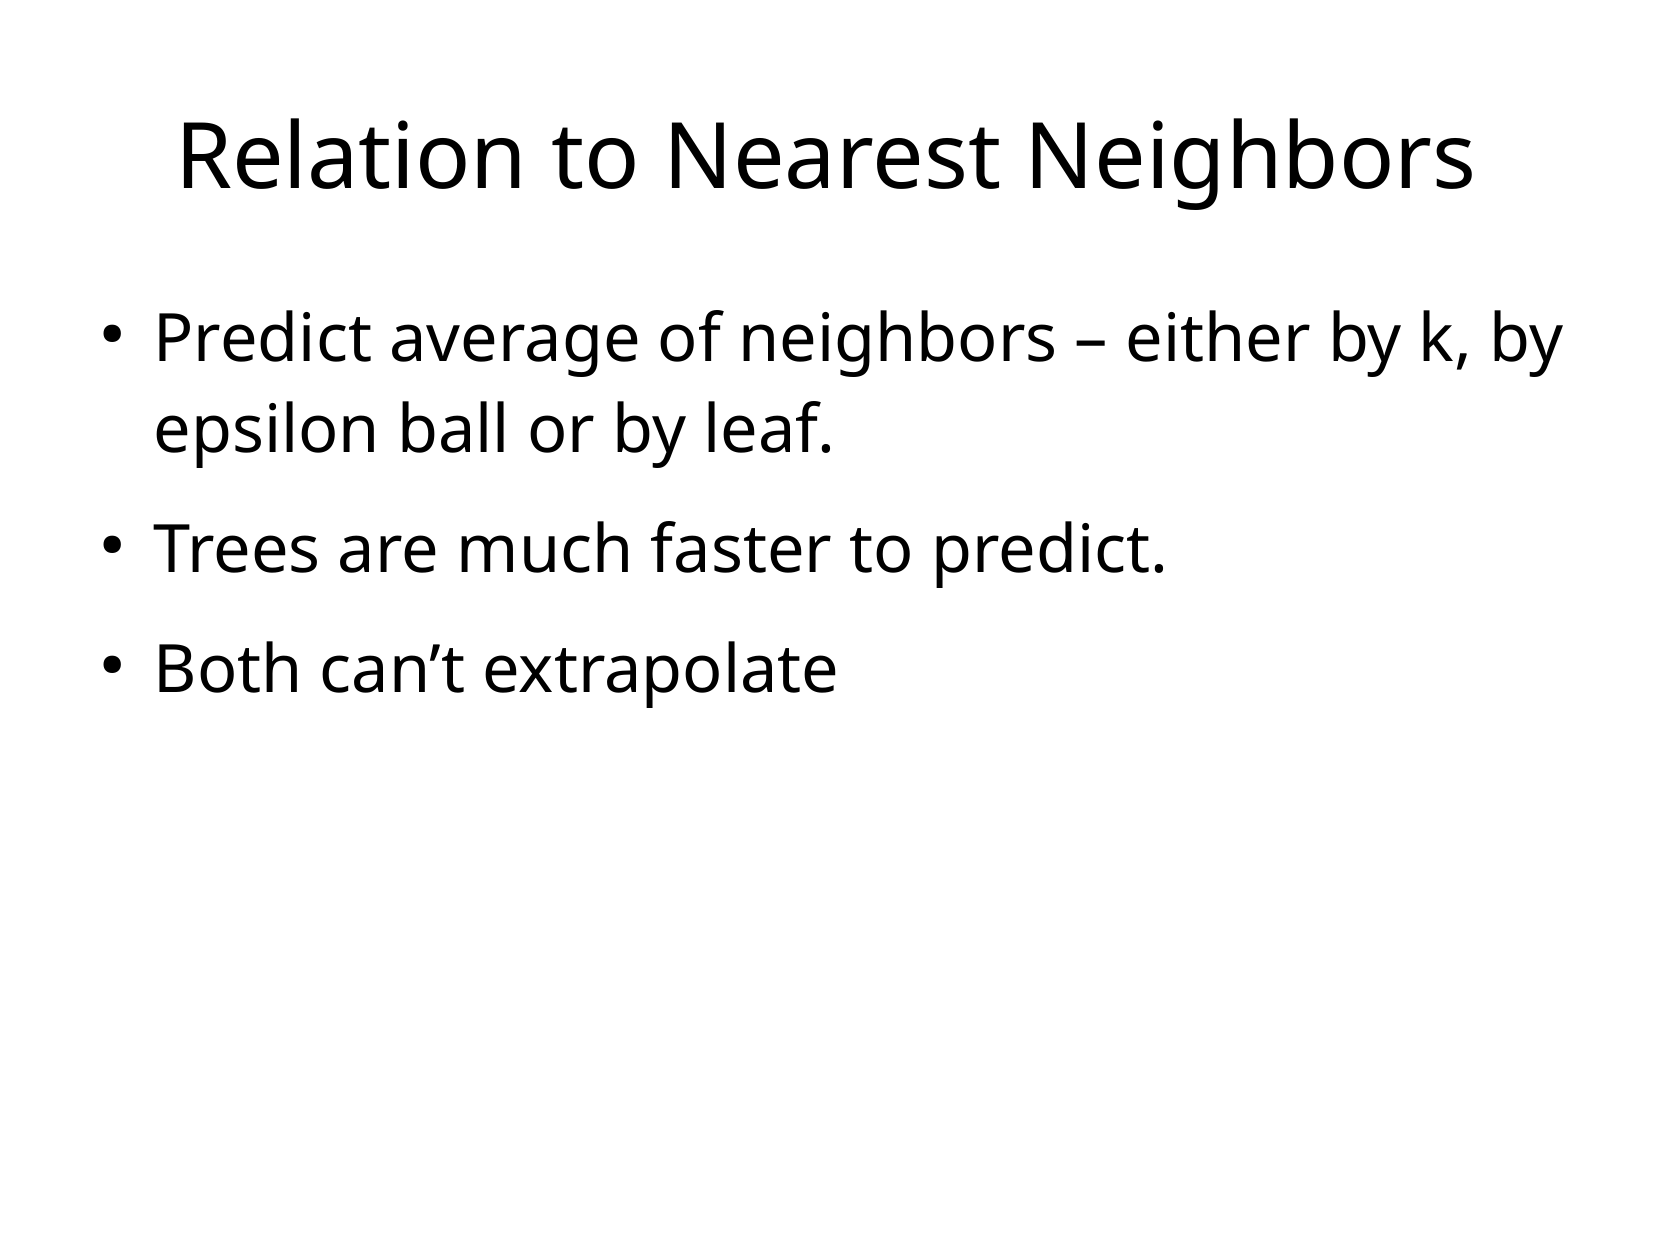

# Relation to Nearest Neighbors
Predict average of neighbors – either by k, by epsilon ball or by leaf.
Trees are much faster to predict.
Both can’t extrapolate